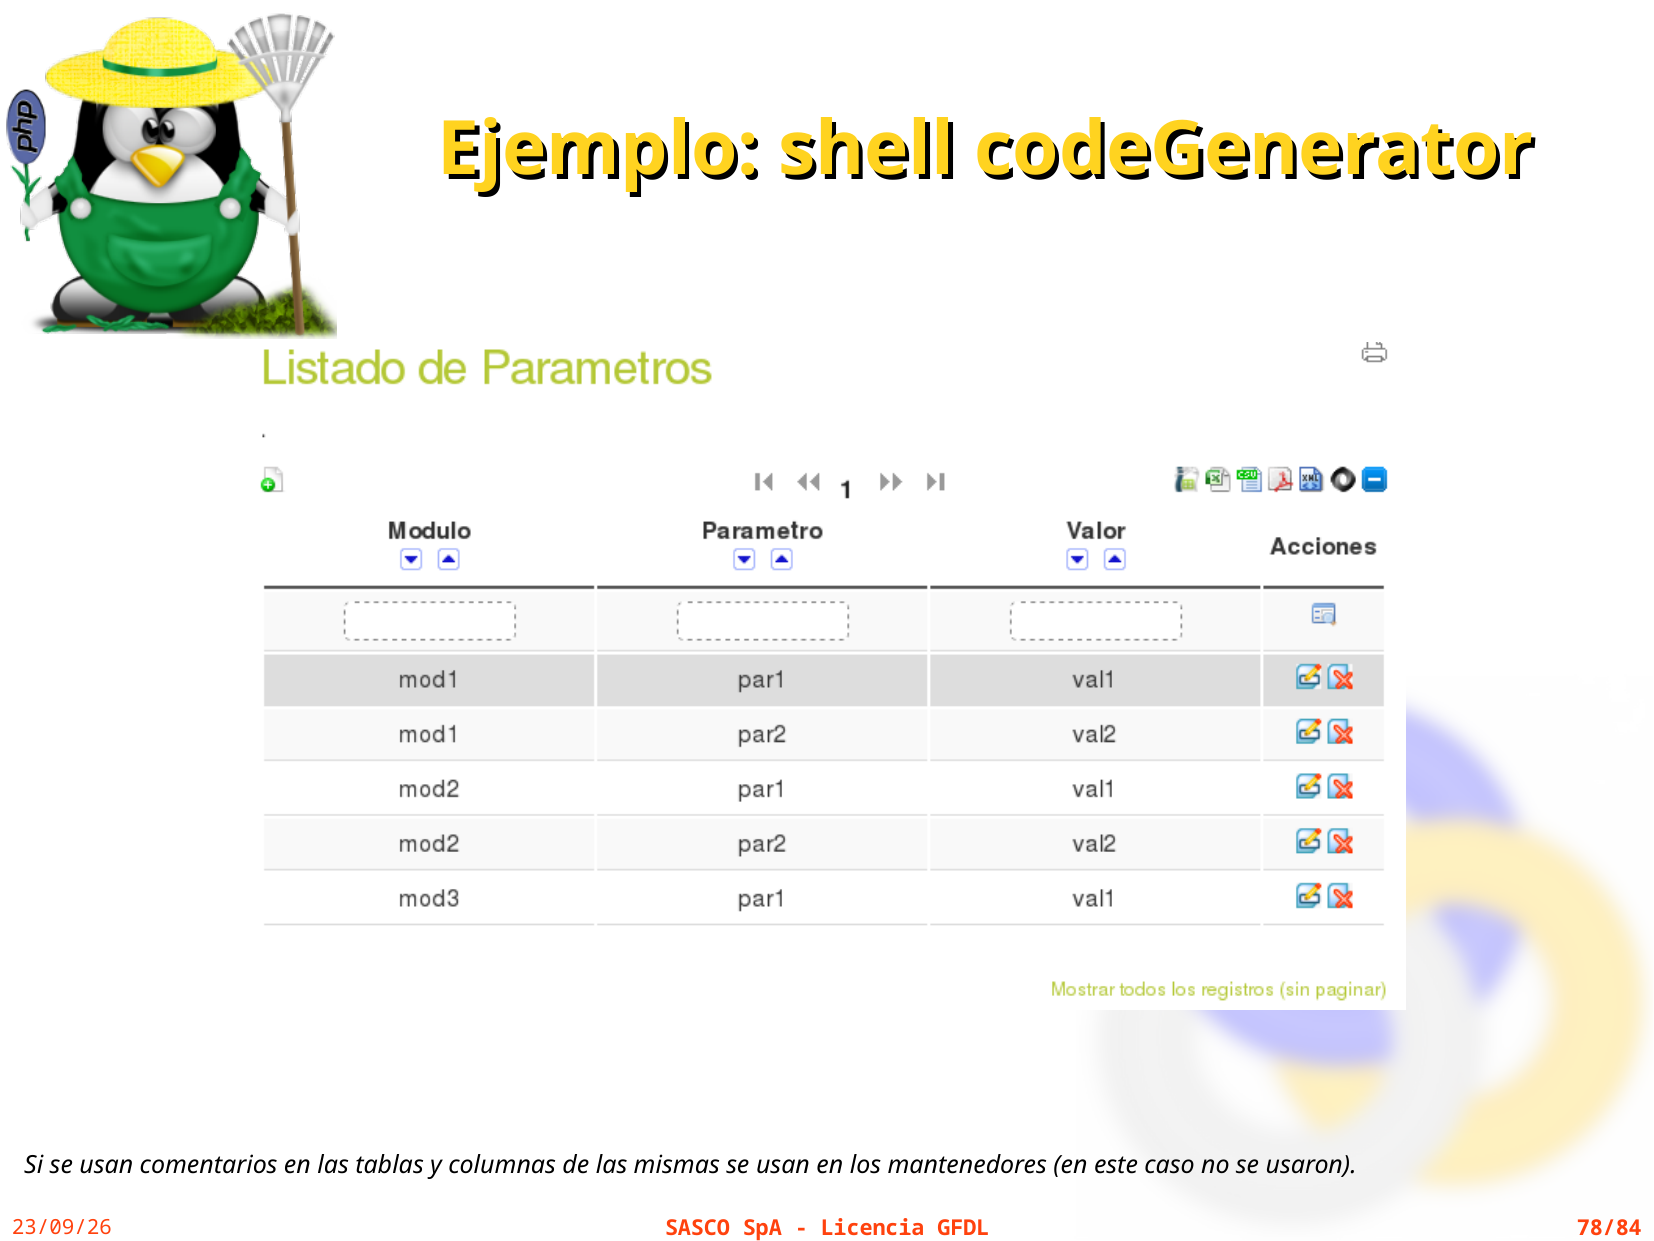

# Ejemplo: shell codeGenerator
Si se usan comentarios en las tablas y columnas de las mismas se usan en los mantenedores (en este caso no se usaron).
SASCO SpA - Licencia GFDL
78